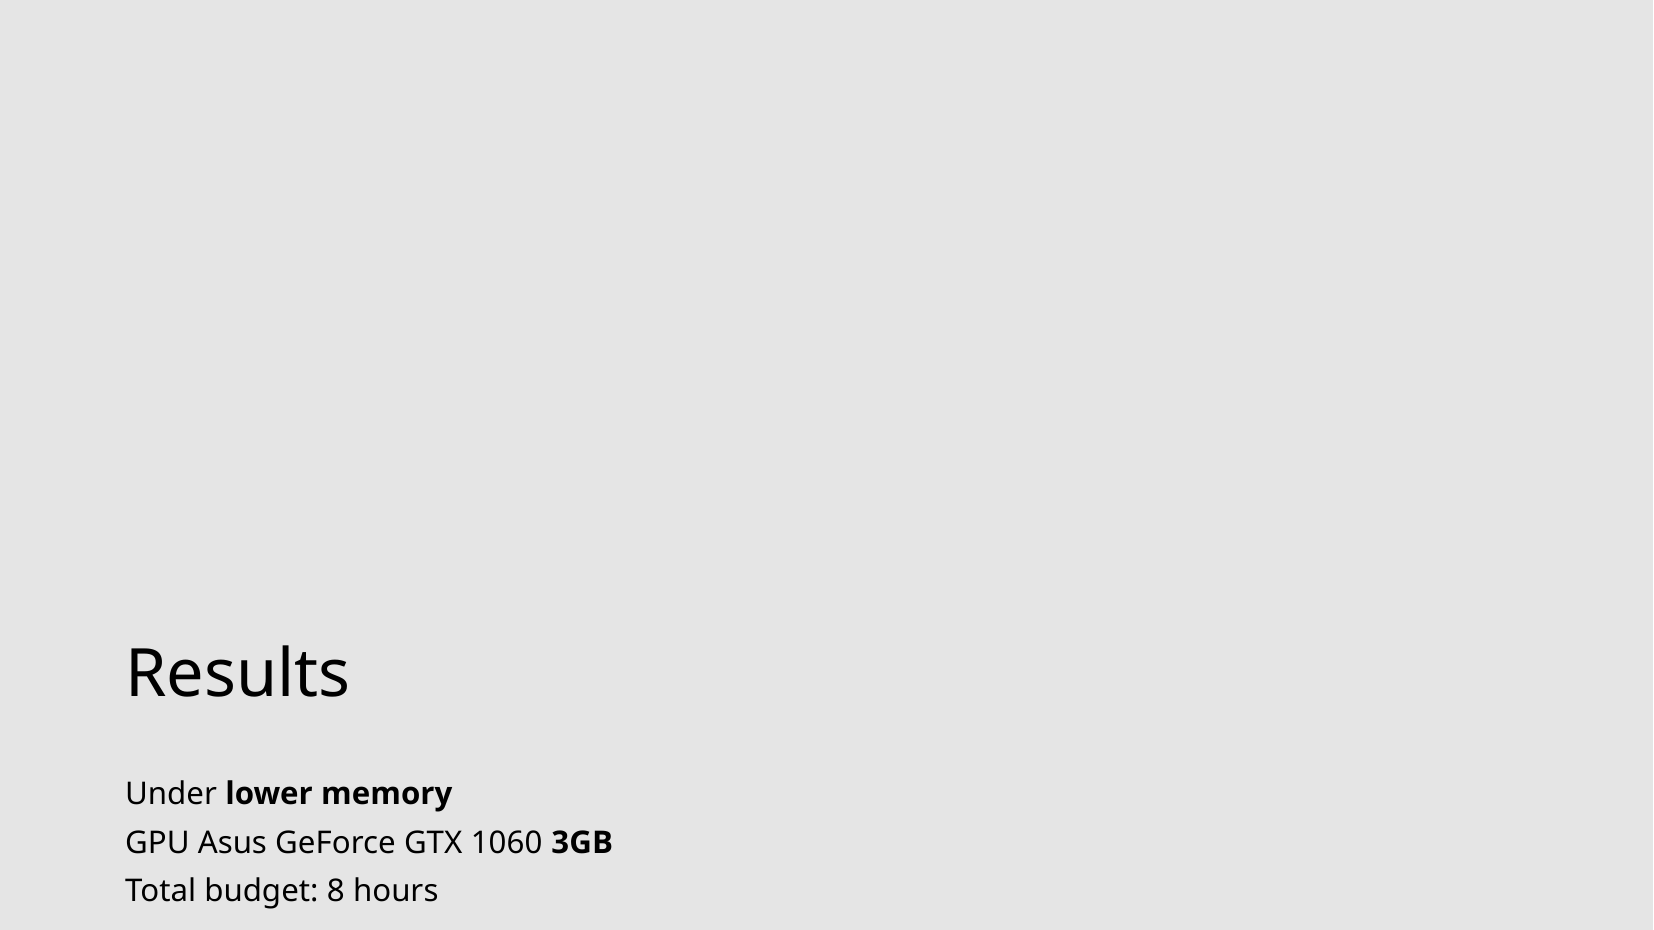

Results
Under lower memory
GPU Asus GeForce GTX 1060 3GB
Total budget: 8 hours